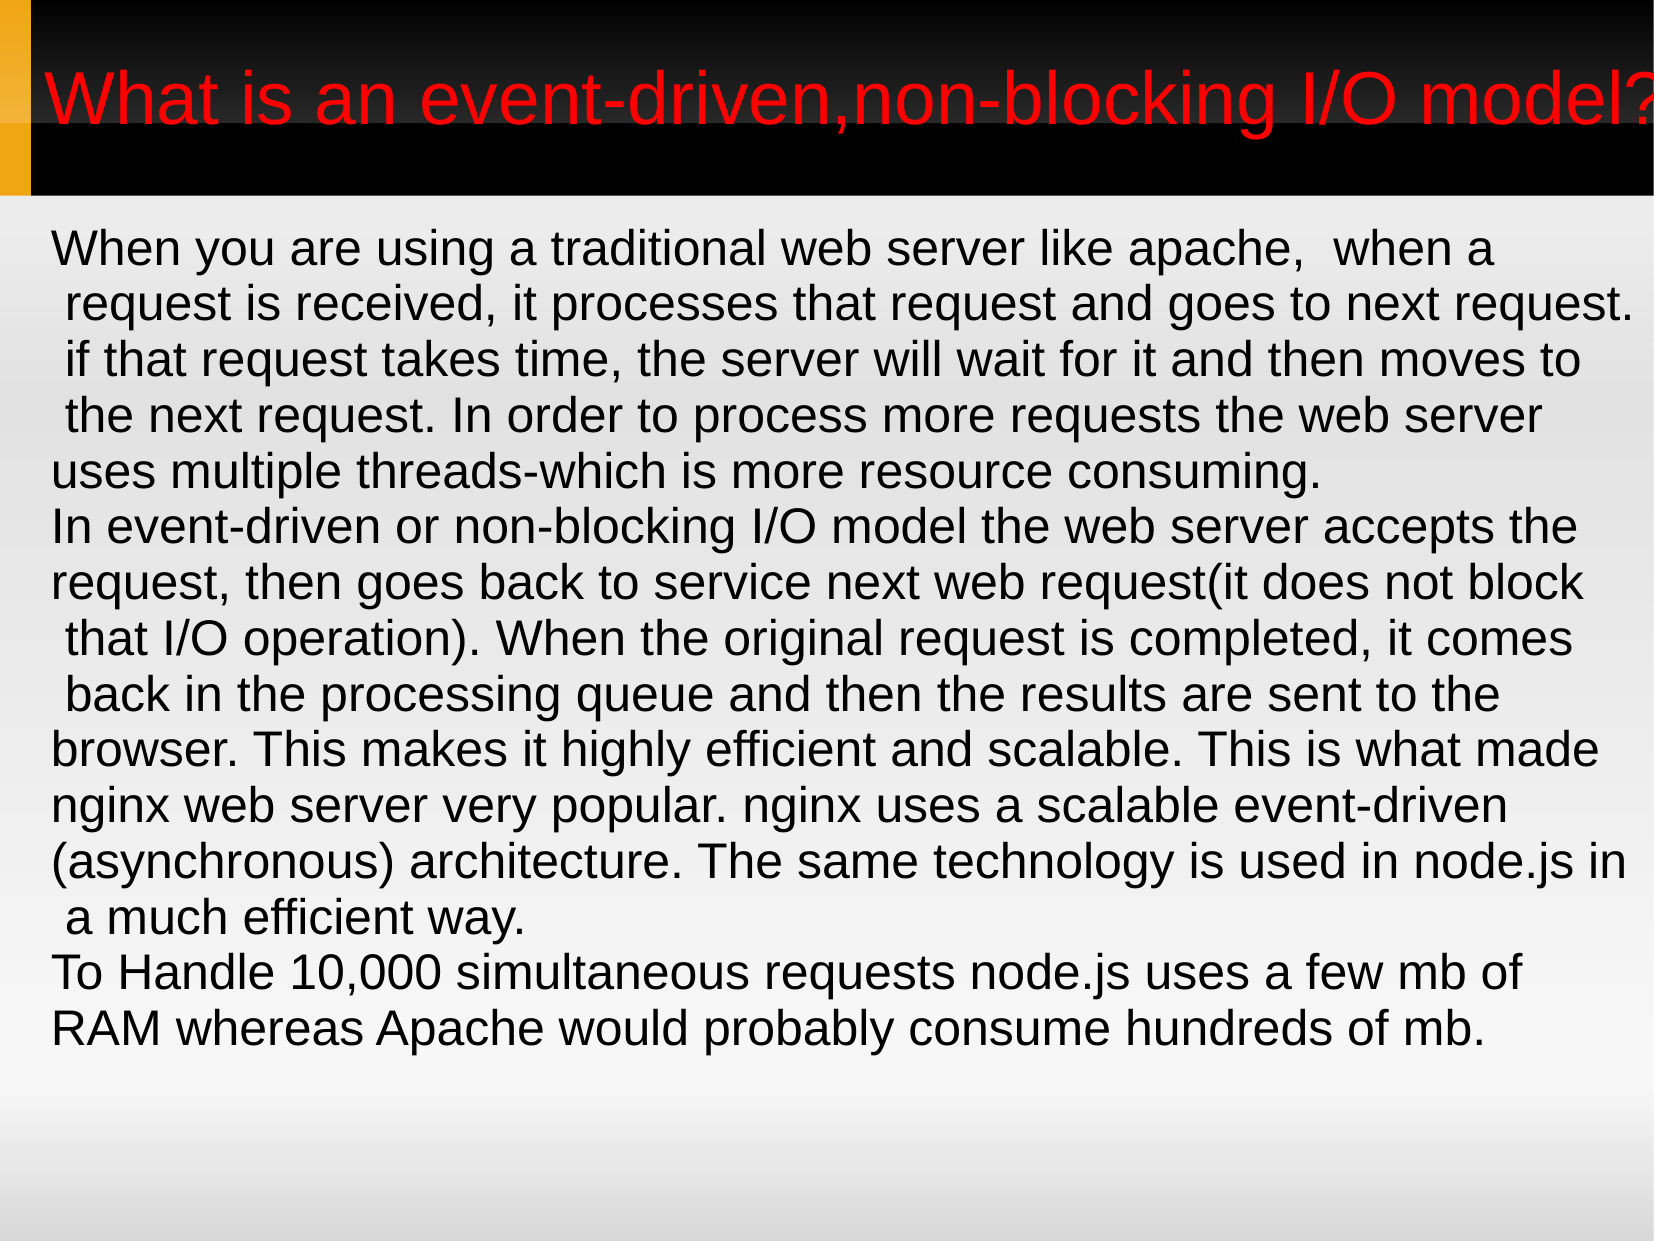

What is an event-driven,non-blocking I/O model?
When you are using a traditional web server like apache, when a
 request is received, it processes that request and goes to next request.
 if that request takes time, the server will wait for it and then moves to
 the next request. In order to process more requests the web server
uses multiple threads-which is more resource consuming.
In event-driven or non-blocking I/O model the web server accepts the request, then goes back to service next web request(it does not block
 that I/O operation). When the original request is completed, it comes
 back in the processing queue and then the results are sent to the browser. This makes it highly efficient and scalable. This is what made nginx web server very popular. nginx uses a scalable event-driven (asynchronous) architecture. The same technology is used in node.js in
 a much efficient way.
To Handle 10,000 simultaneous requests node.js uses a few mb of
RAM whereas Apache would probably consume hundreds of mb.